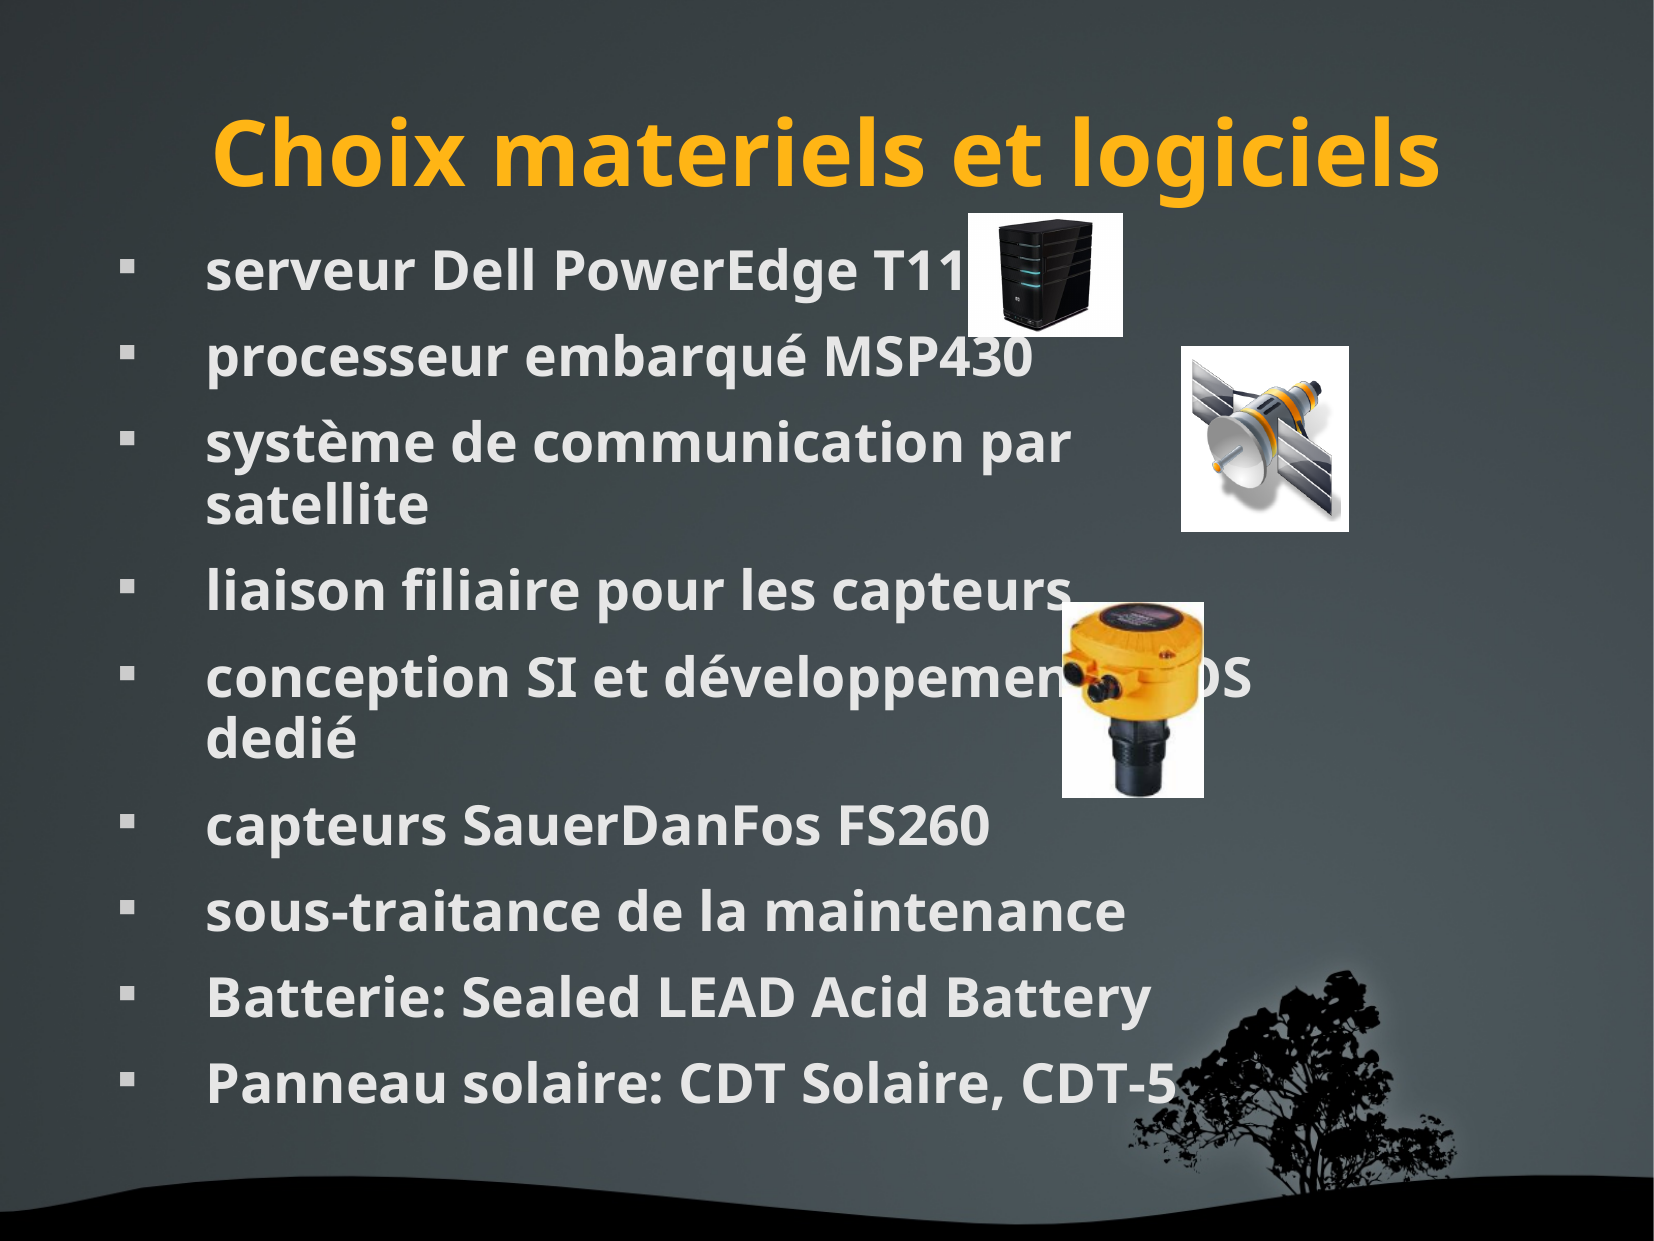

# Choix materiels et logiciels
serveur Dell PowerEdge T110
processeur embarqué MSP430
système de communication par satellite
liaison filiaire pour les capteurs
conception SI et développement RTOS dedié
capteurs SauerDanFos FS260
sous-traitance de la maintenance
Batterie: Sealed LEAD Acid Battery
Panneau solaire: CDT Solaire, CDT-5